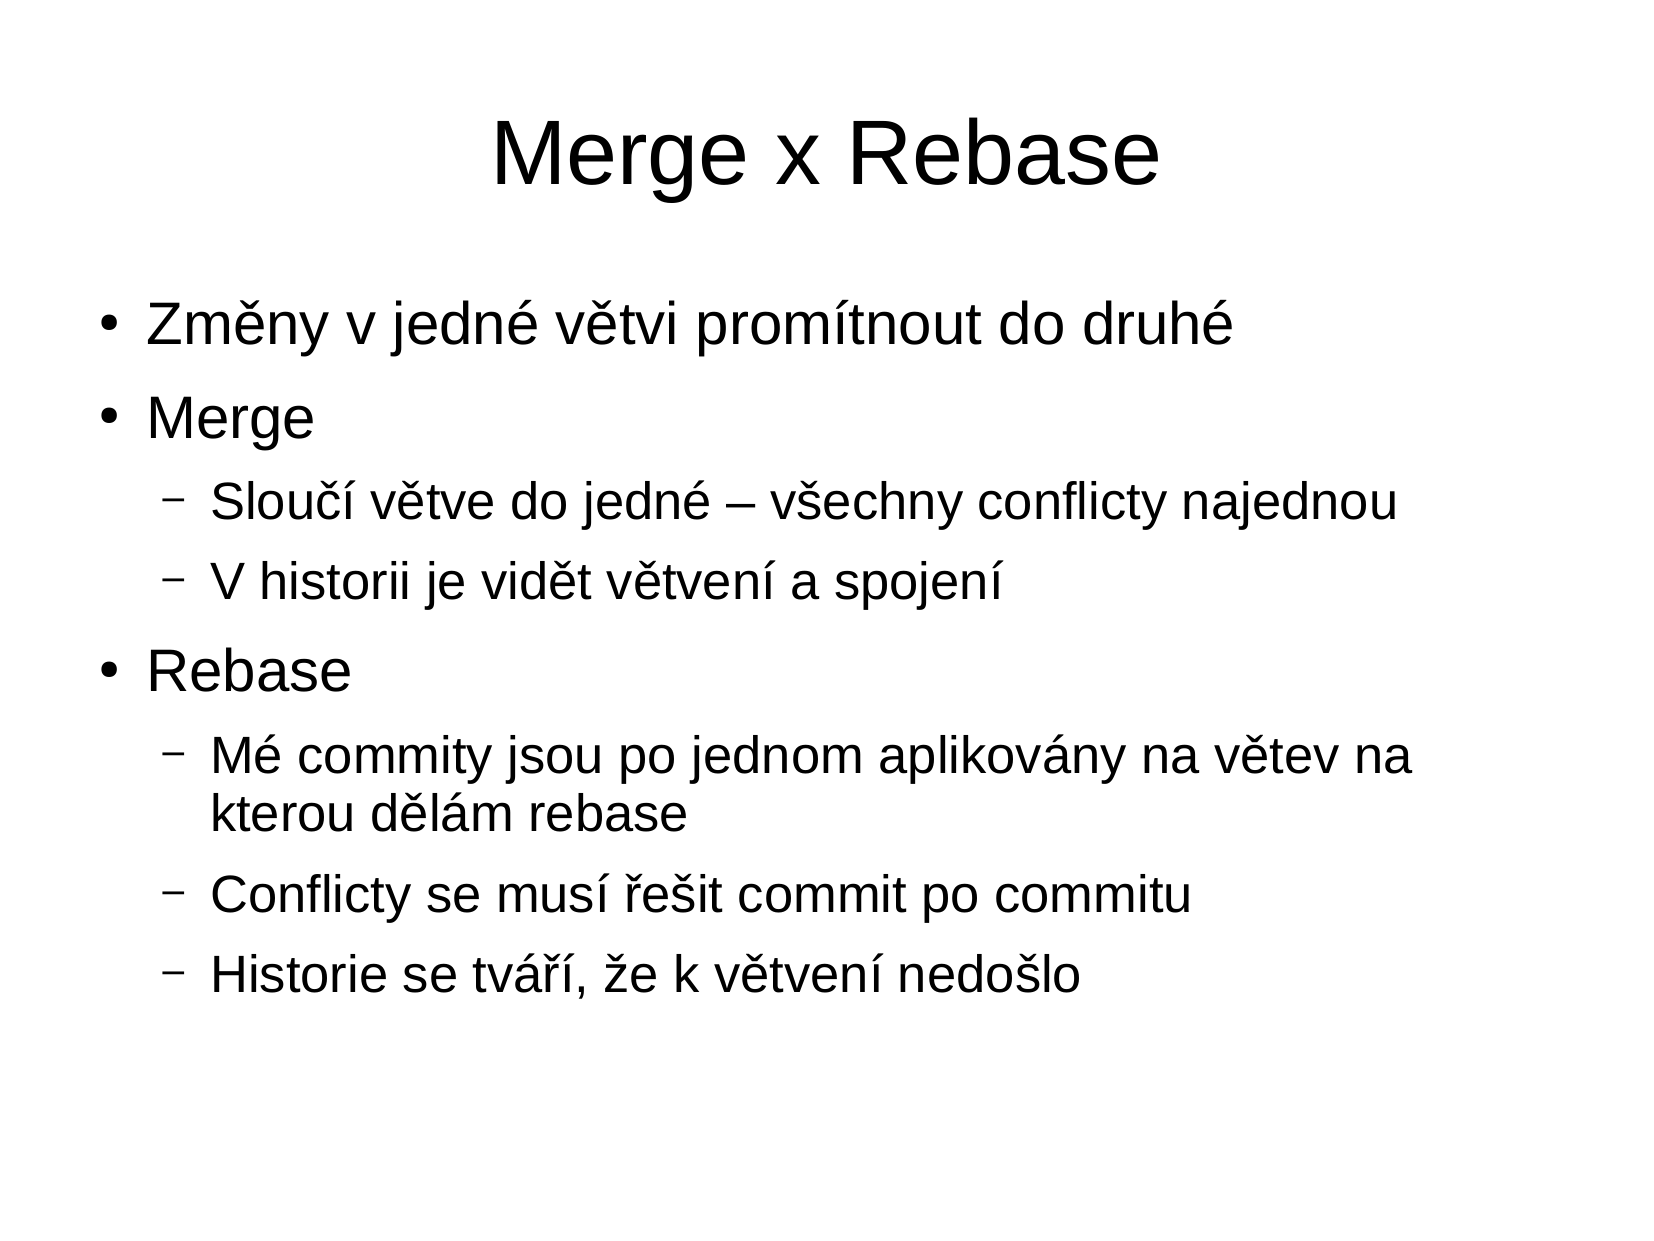

# Merge x Rebase
Změny v jedné větvi promítnout do druhé
Merge
Sloučí větve do jedné – všechny conflicty najednou
V historii je vidět větvení a spojení
Rebase
Mé commity jsou po jednom aplikovány na větev na kterou dělám rebase
Conflicty se musí řešit commit po commitu
Historie se tváří, že k větvení nedošlo